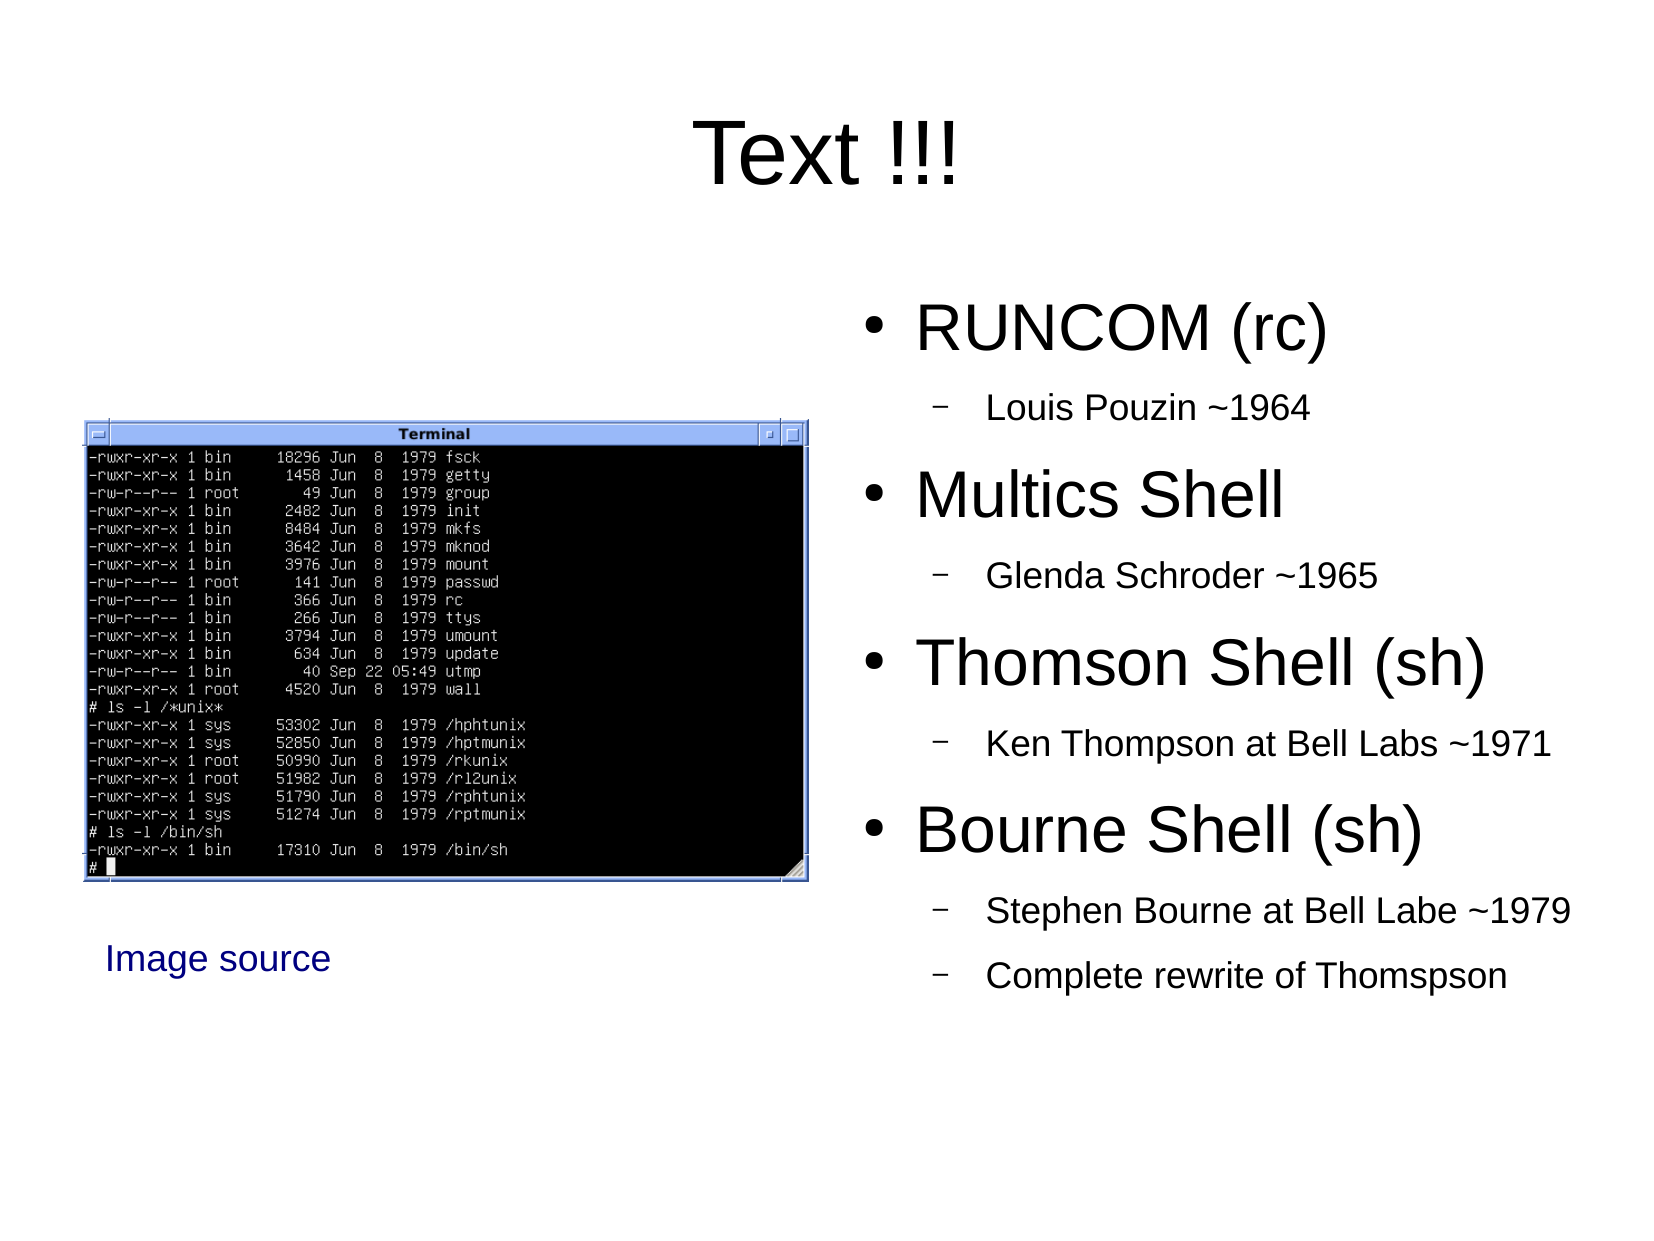

# Text !!!
RUNCOM (rc)
Louis Pouzin ~1964
Multics Shell
Glenda Schroder ~1965
Thomson Shell (sh)
Ken Thompson at Bell Labs ~1971
Bourne Shell (sh)
Stephen Bourne at Bell Labe ~1979
Complete rewrite of Thomspson
Image source